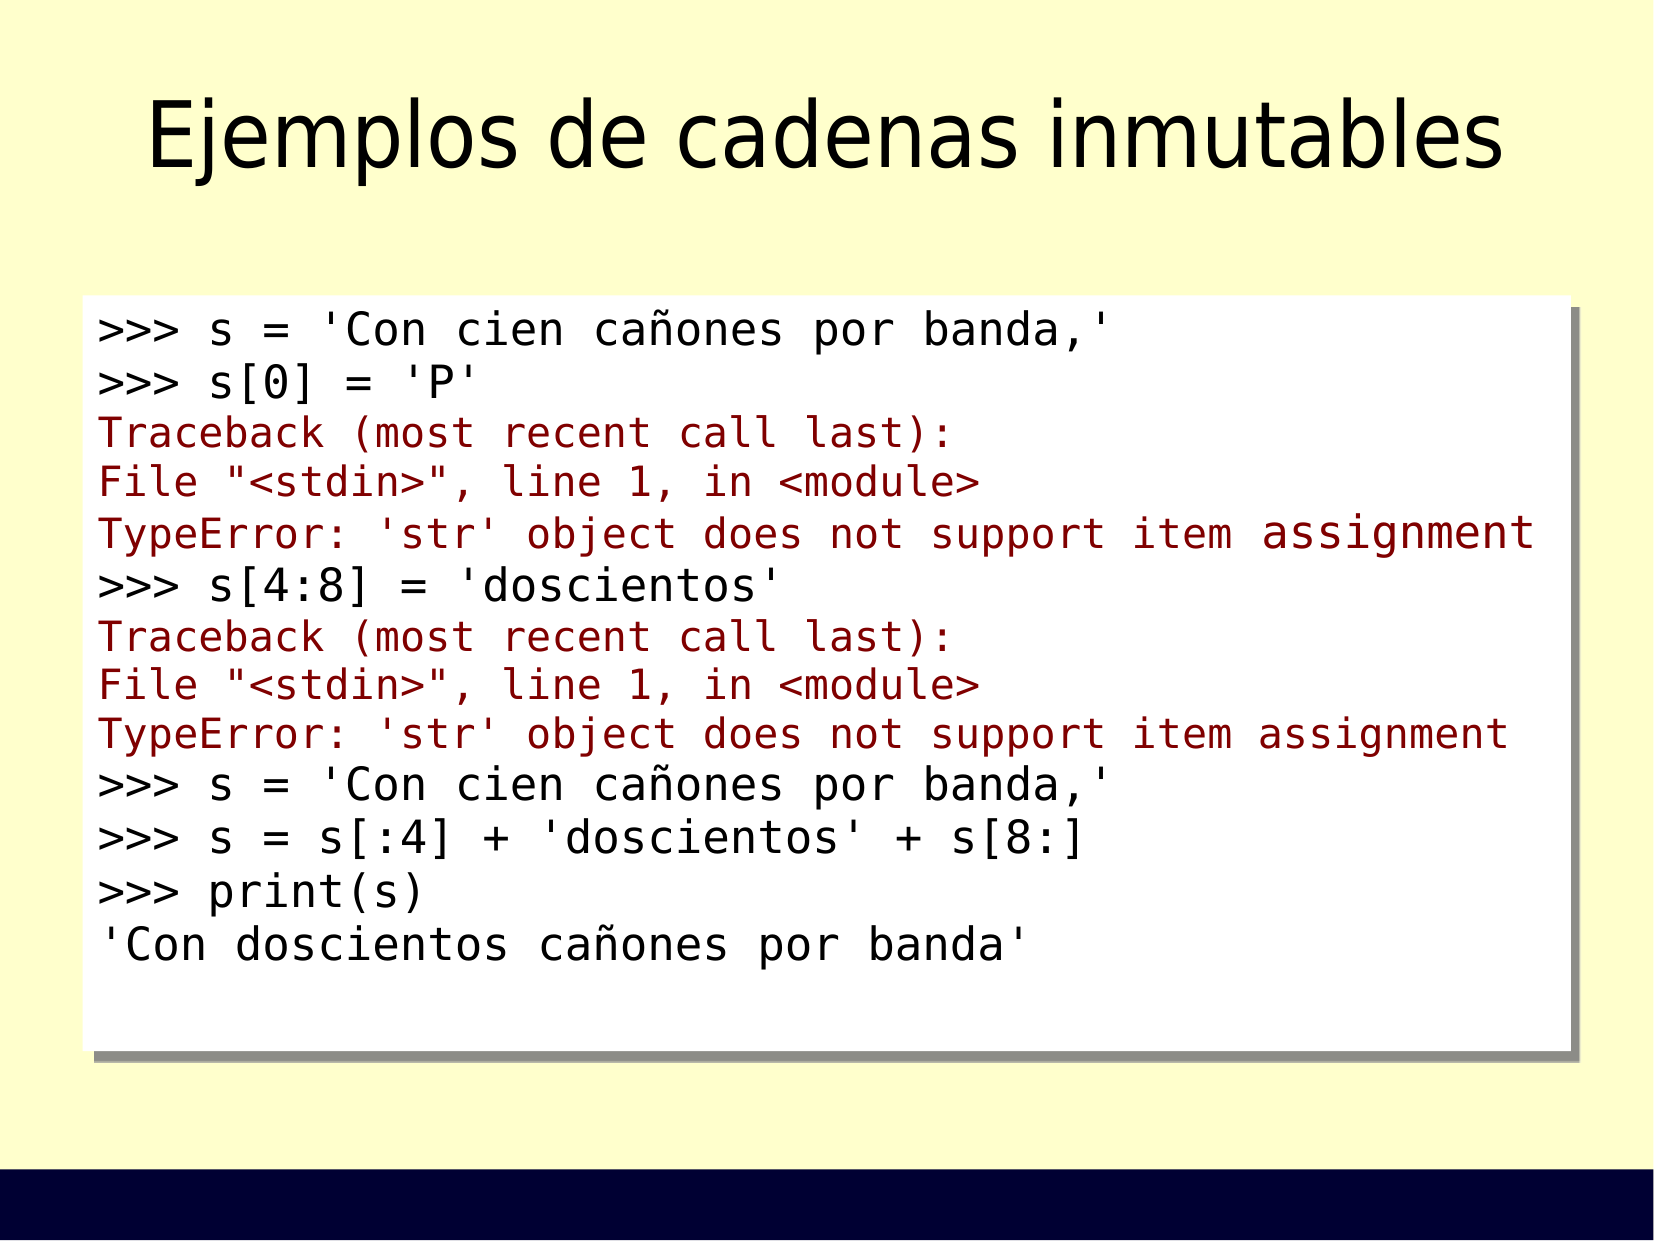

# Ejemplos de cadenas inmutables
>>> s = 'Con cien cañones por banda,'
>>> s[0] = 'P'
Traceback (most recent call last):
File "<stdin>", line 1, in <module>
TypeError: 'str' object does not support item assignment
>>> s[4:8] = 'doscientos'
Traceback (most recent call last):
File "<stdin>", line 1, in <module>
TypeError: 'str' object does not support item assignment
>>> s = 'Con cien cañones por banda,'
>>> s = s[:4] + 'doscientos' + s[8:]
>>> print(s)
'Con doscientos cañones por banda'